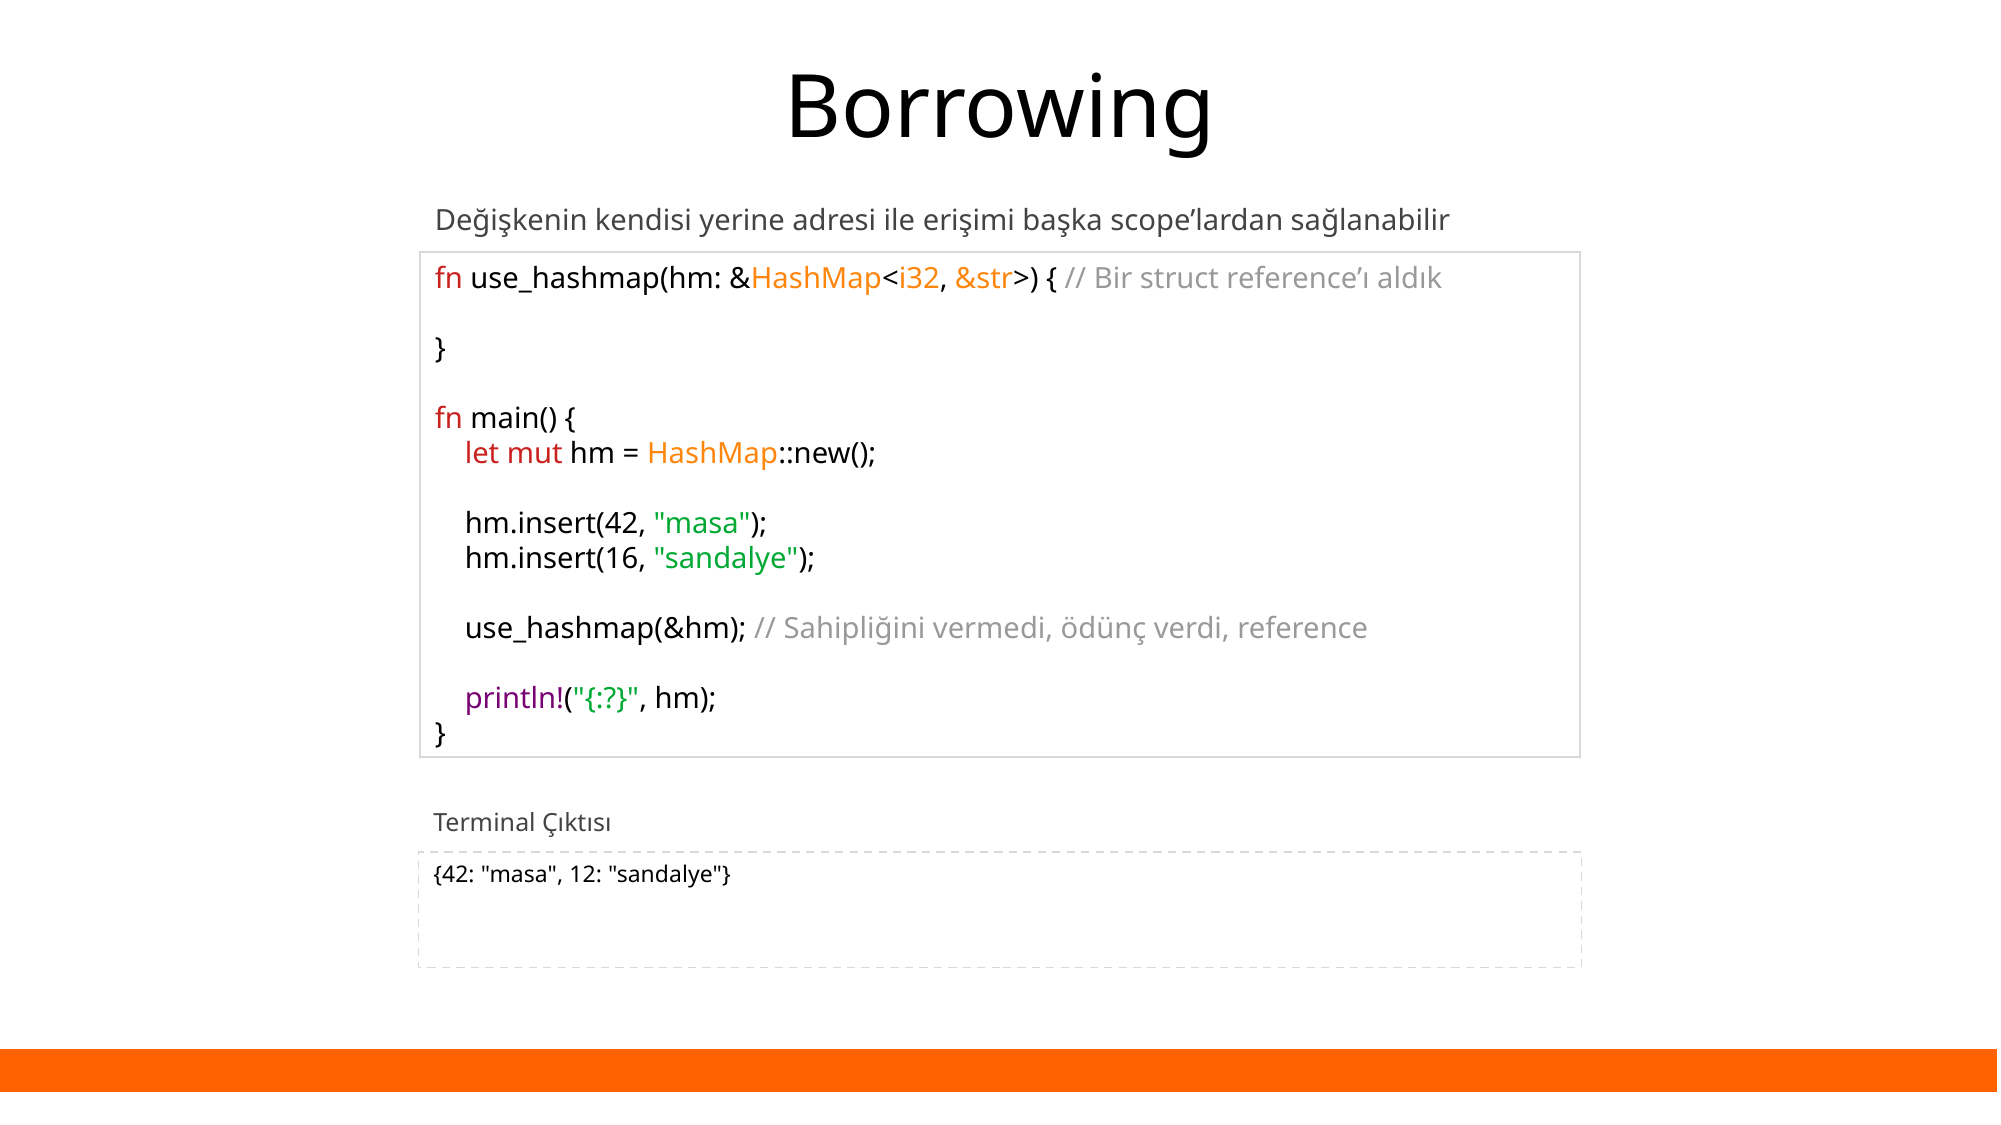

Borrowing
Değişkenin kendisi yerine adresi ile erişimi başka scope’lardan sağlanabilir
fn use_hashmap(hm: &HashMap<i32, &str>) { // Bir struct reference’ı aldık
}
fn main() {
 let mut hm = HashMap::new();
 hm.insert(42, "masa");
 hm.insert(16, "sandalye");
 use_hashmap(&hm); // Sahipliğini vermedi, ödünç verdi, reference
 println!("{:?}", hm);
}
Terminal Çıktısı
{42: "masa", 12: "sandalye"}